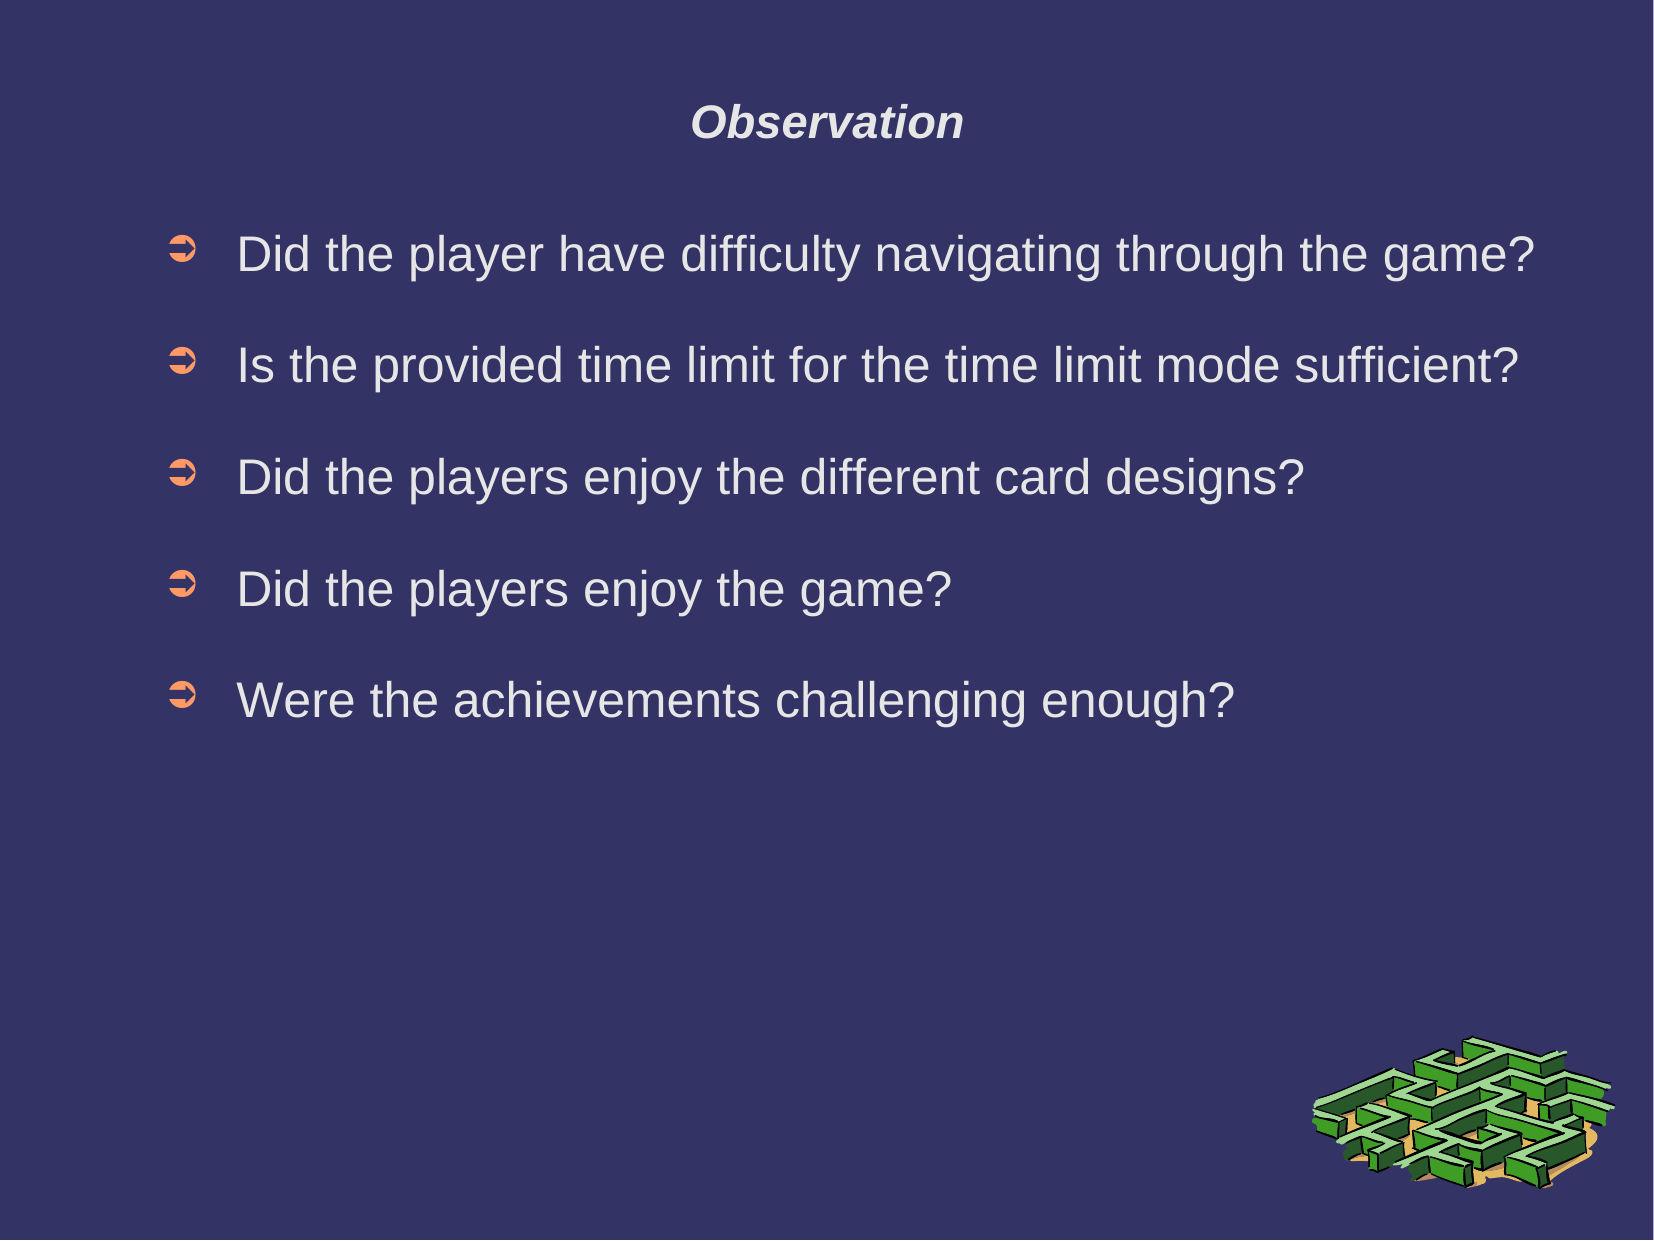

# Observation
Did the player have difficulty navigating through the game?
Is the provided time limit for the time limit mode sufficient?
Did the players enjoy the different card designs?
Did the players enjoy the game?
Were the achievements challenging enough?